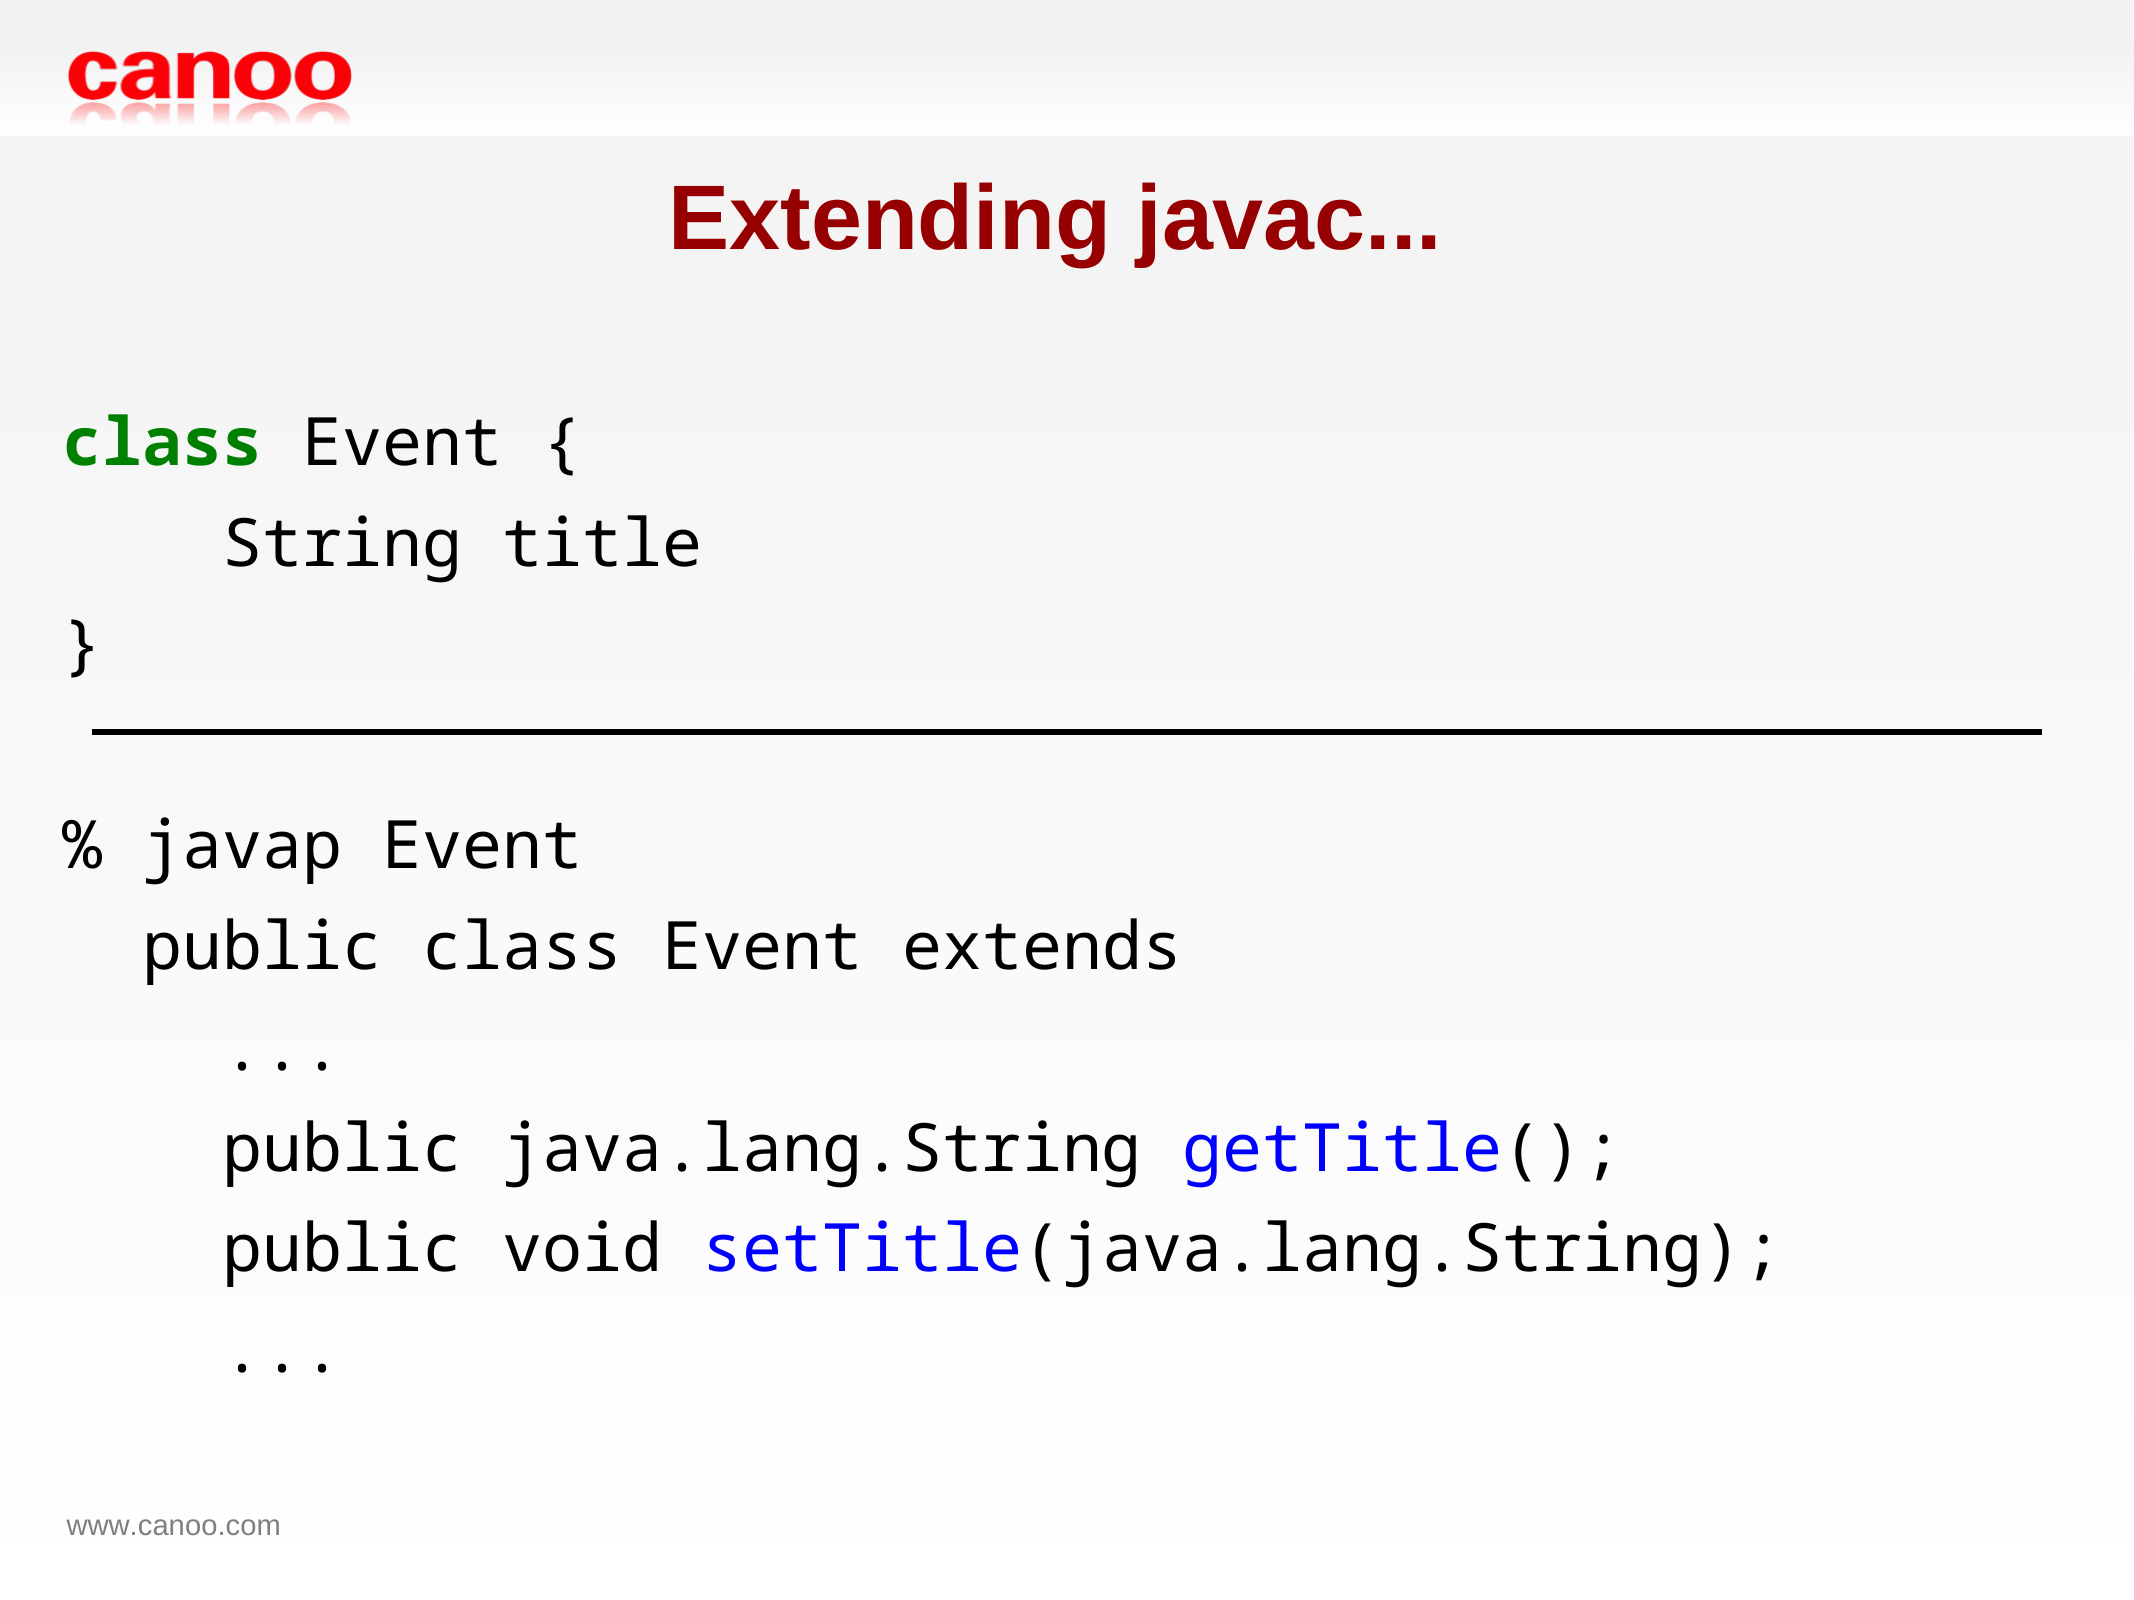

# Extending javac...
class Event {
 String title
}
% javap Event
 public class Event extends
 ...
 public java.lang.String getTitle();
 public void setTitle(java.lang.String);
 ...